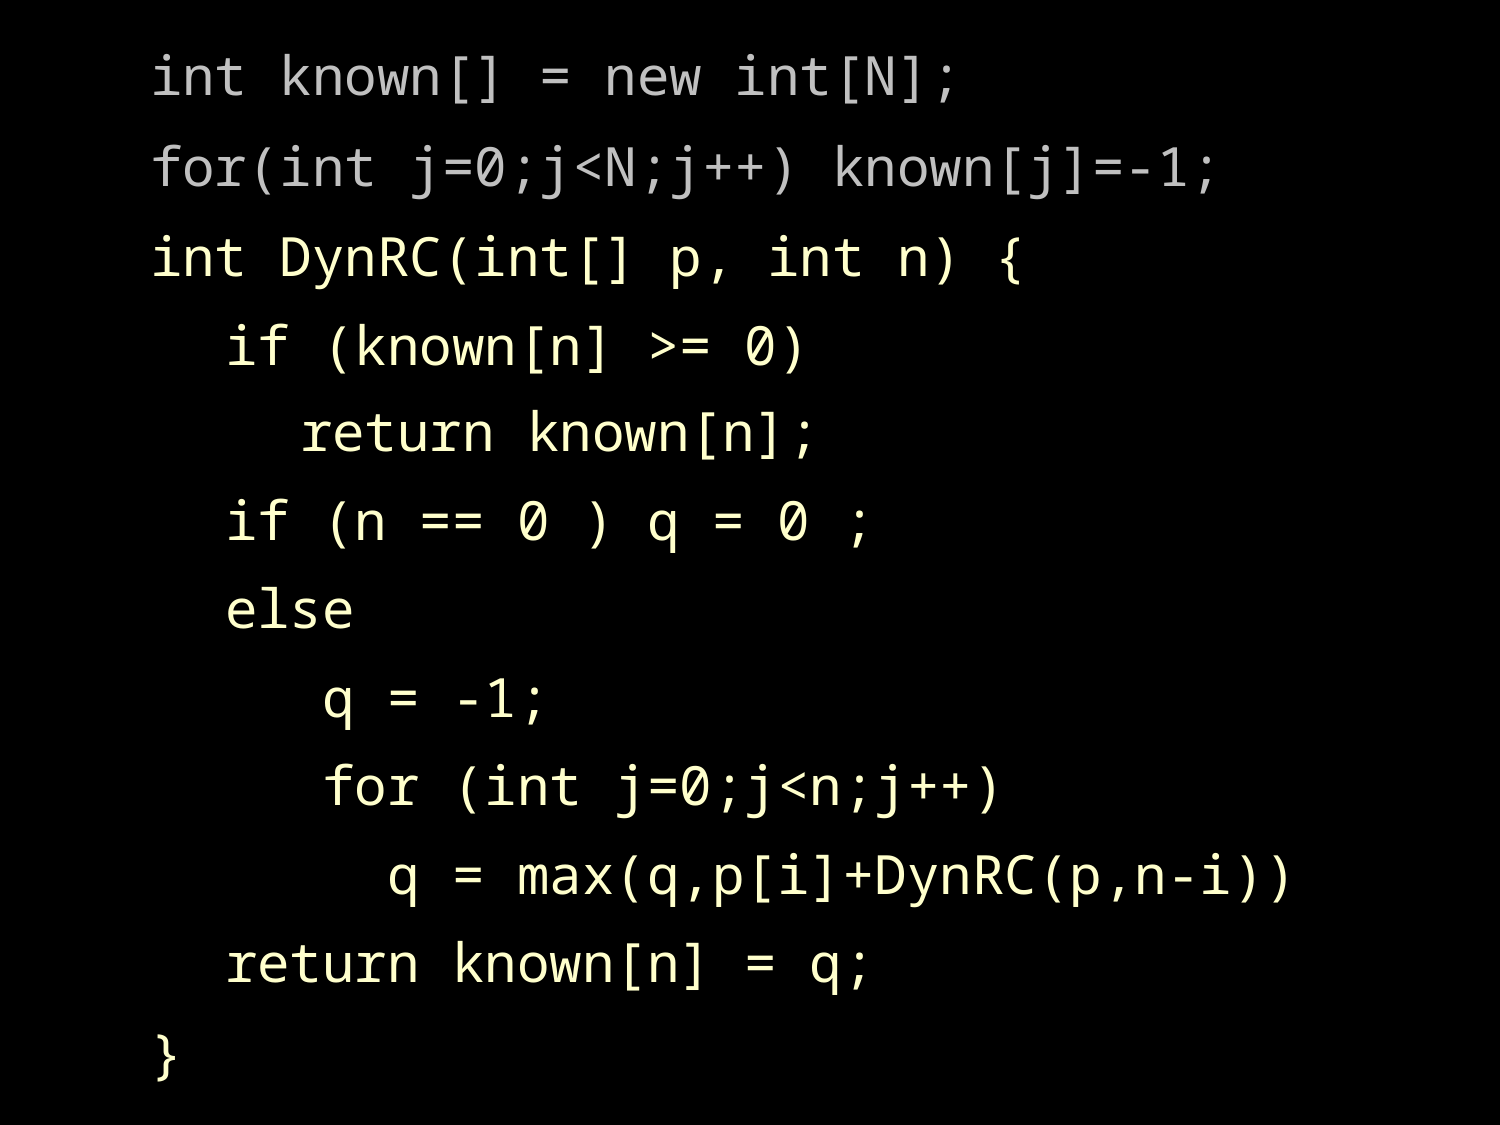

# int known[] = new int[N];
for(int j=0;j<N;j++) known[j]=-1;
int DynRC(int[] p, int n) {
if (known[n] >= 0)
return known[n];
if (n == 0 ) q = 0 ;
else
 q = -1;
 for (int j=0;j<n;j++)
 q = max(q,p[i]+DynRC(p,n-i))
return known[n] = q;
}